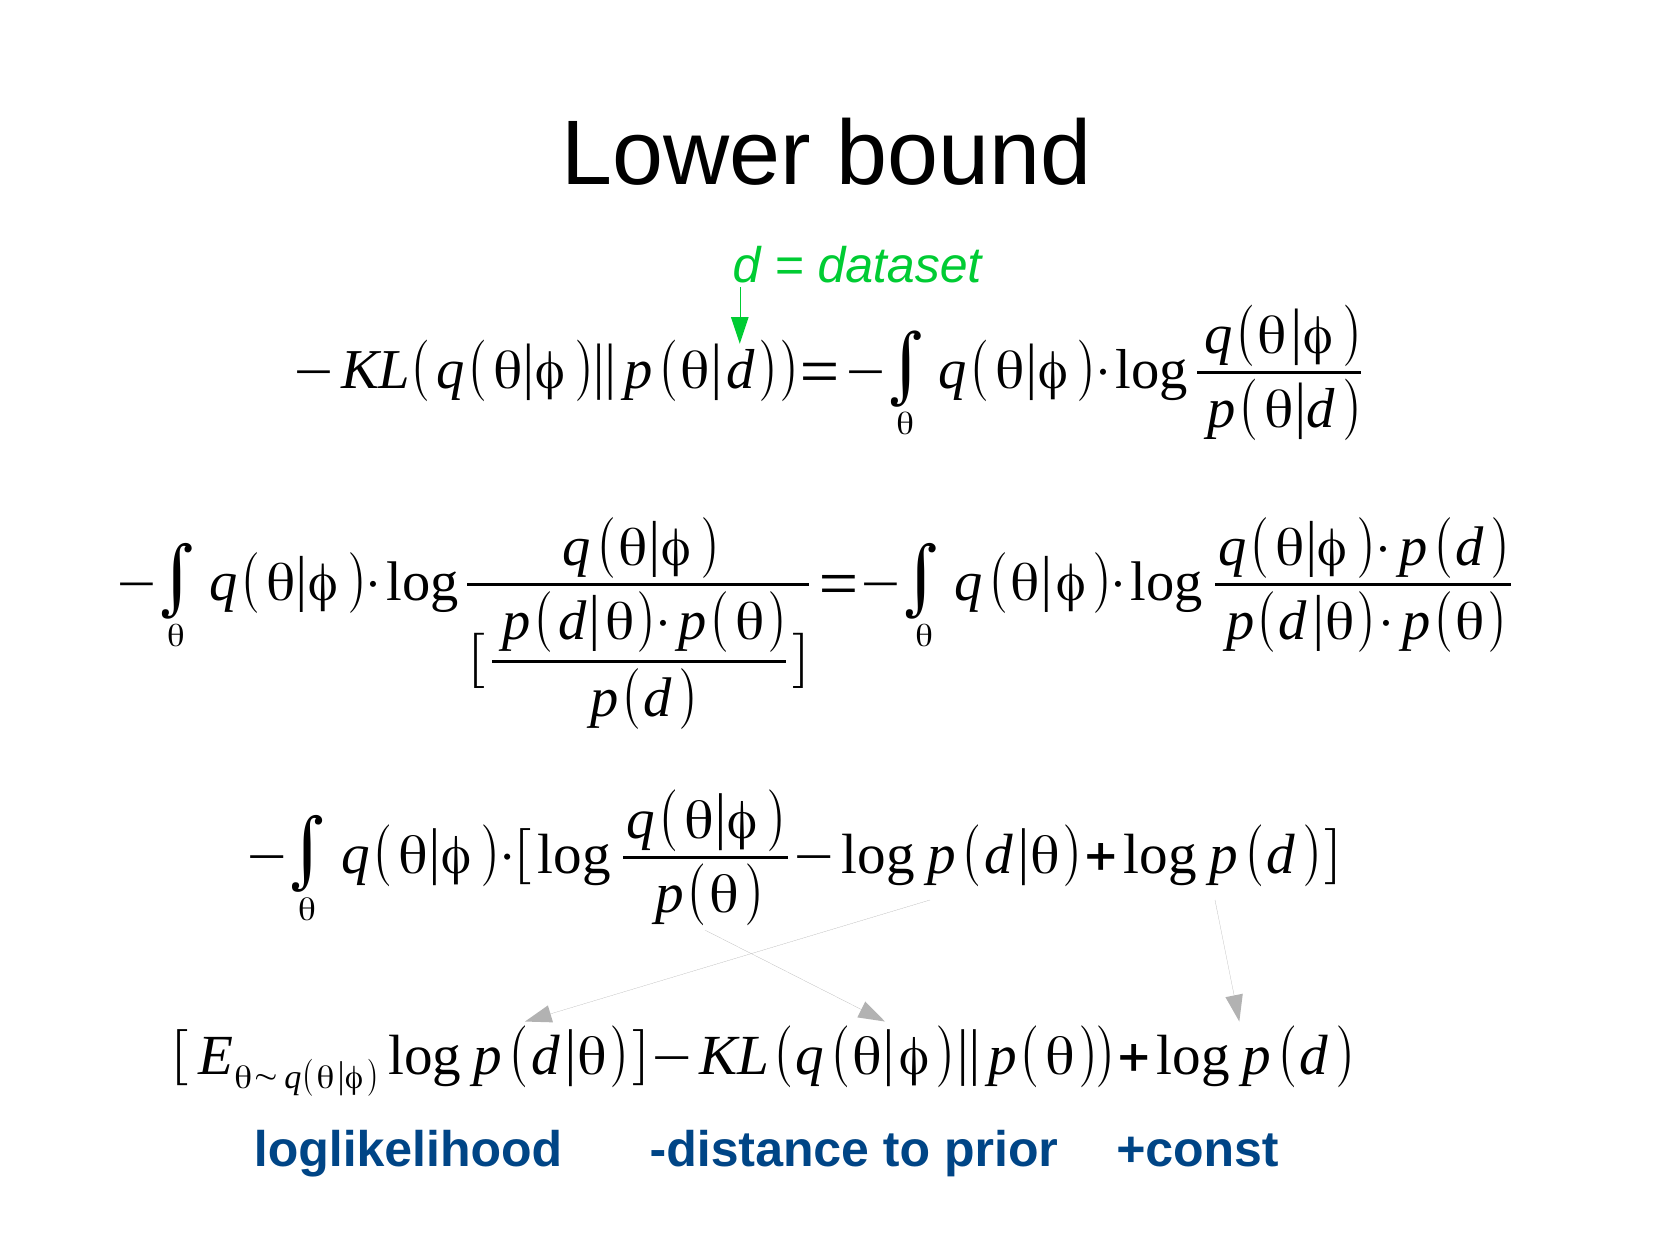

# Lower bound
d = dataset
loglikelihood
-distance to prior
+const